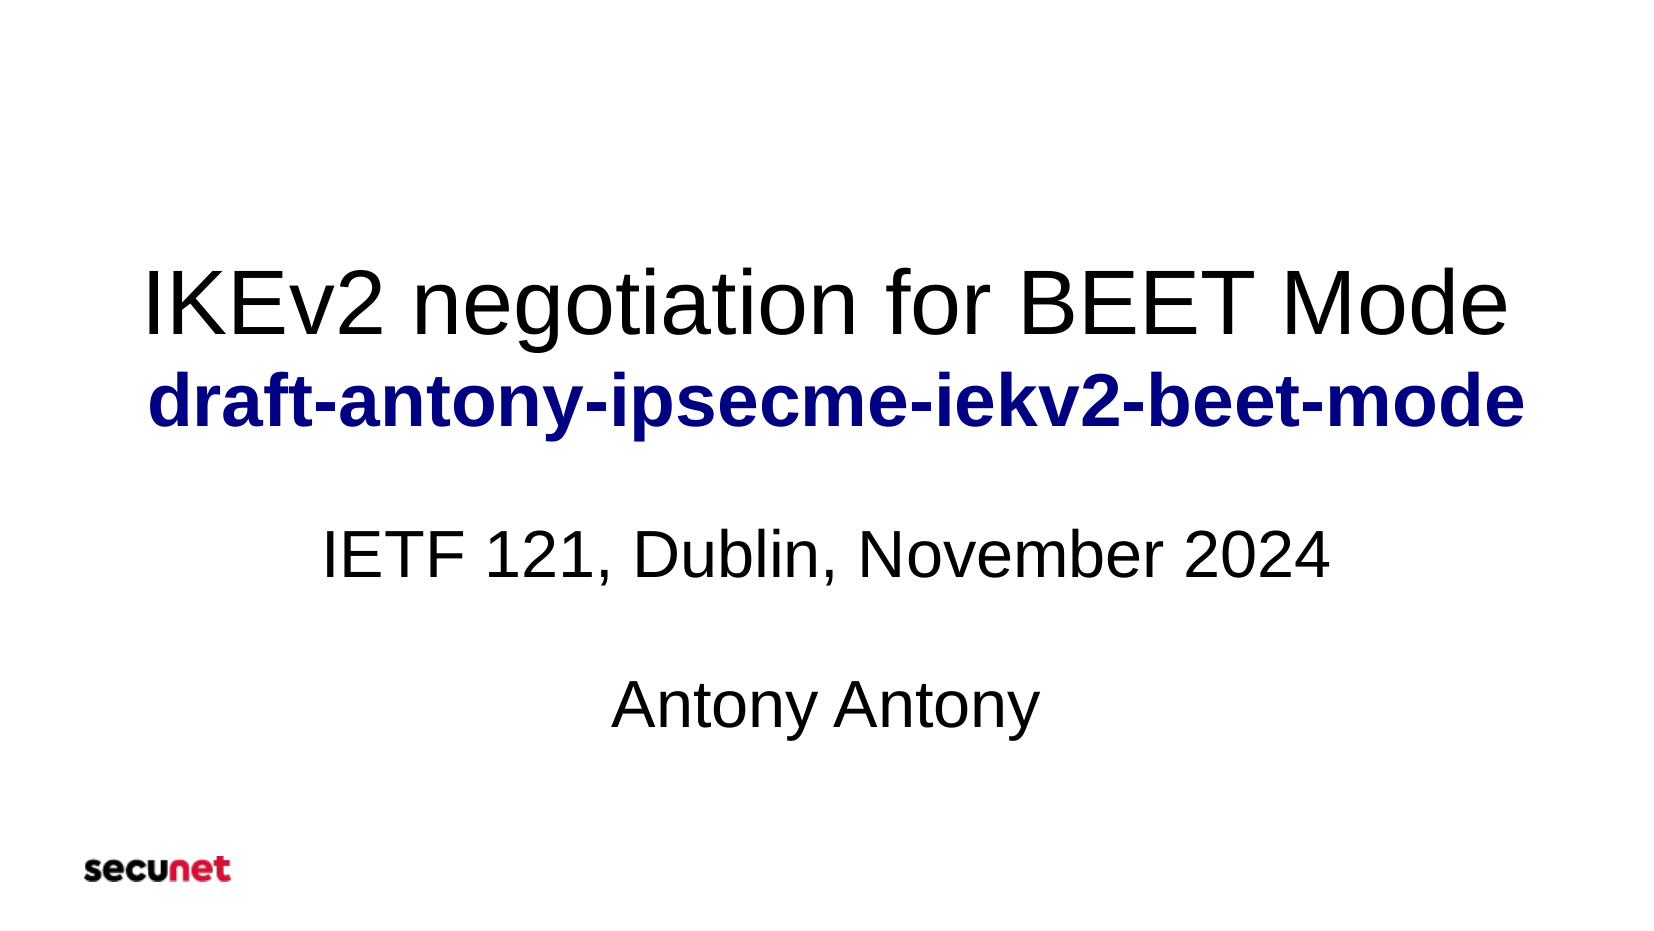

# IKEv2 negotiation for BEET Mode
 draft-antony-ipsecme-iekv2-beet-mode
IETF 121, Dublin, November 2024
Antony Antony